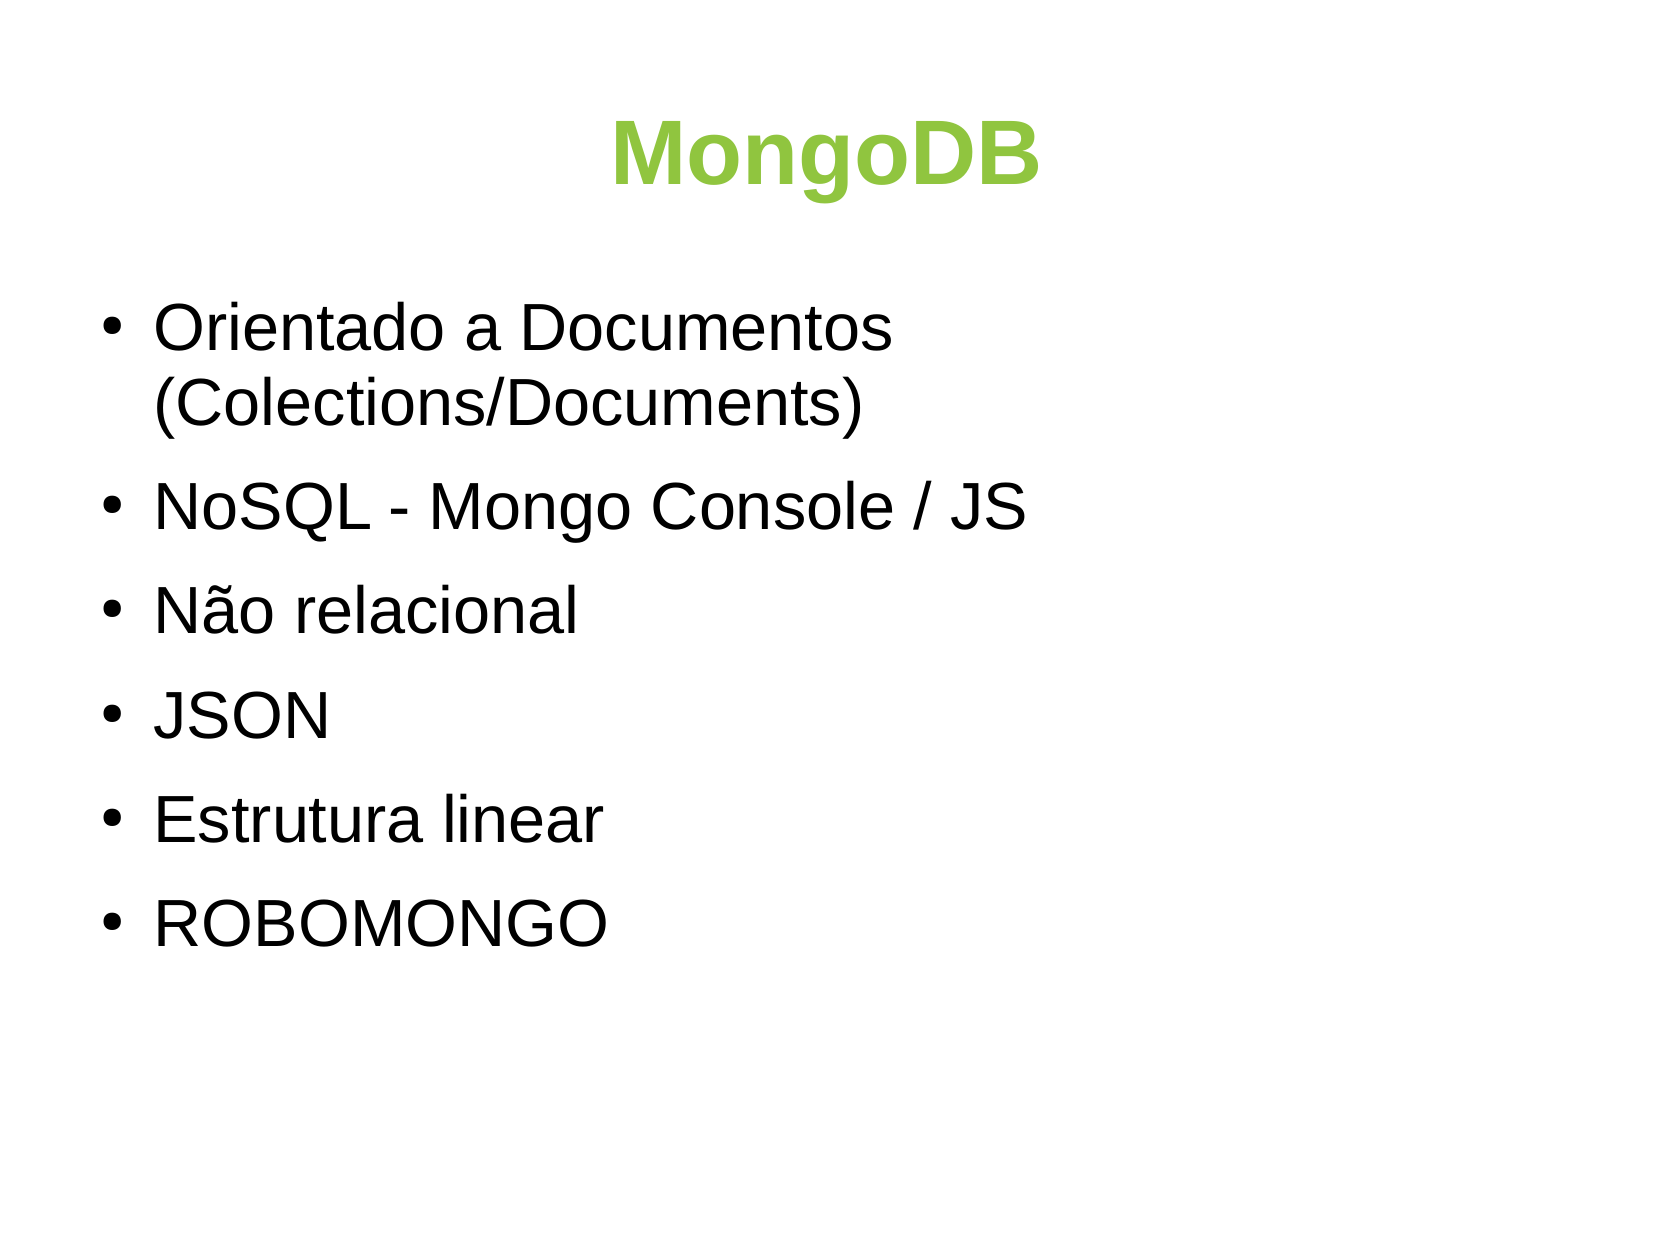

# MongoDB
Orientado a Documentos (Colections/Documents)
NoSQL - Mongo Console / JS
Não relacional
JSON
Estrutura linear
ROBOMONGO